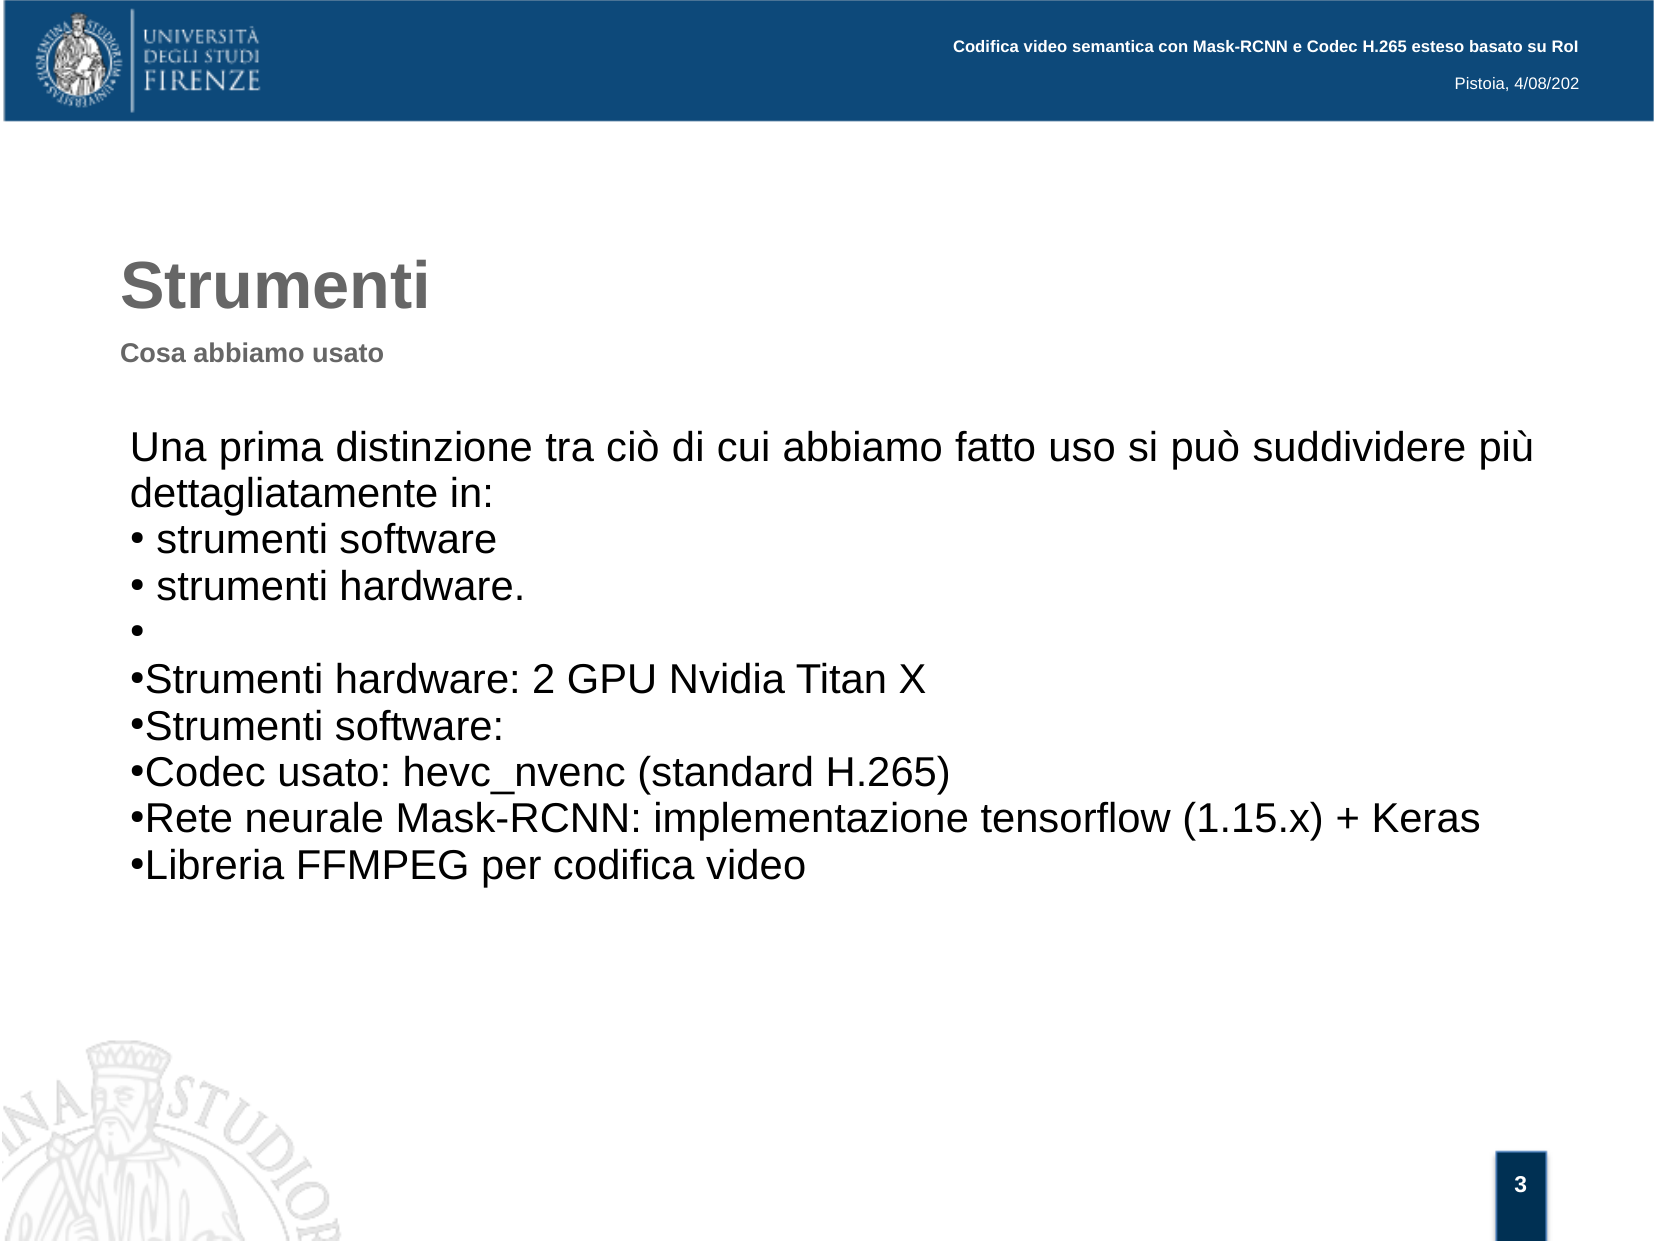

Codifica video semantica con Mask-RCNN e Codec H.265 esteso basato su RoI
Pistoia, 4/08/202
Strumenti
Cosa abbiamo usato
Una prima distinzione tra ciò di cui abbiamo fatto uso si può suddividere più dettagliatamente in:
 strumenti software
 strumenti hardware.
Strumenti hardware: 2 GPU Nvidia Titan X
Strumenti software:
Codec usato: hevc_nvenc (standard H.265)
Rete neurale Mask-RCNN: implementazione tensorflow (1.15.x) + Keras
Libreria FFMPEG per codifica video
3